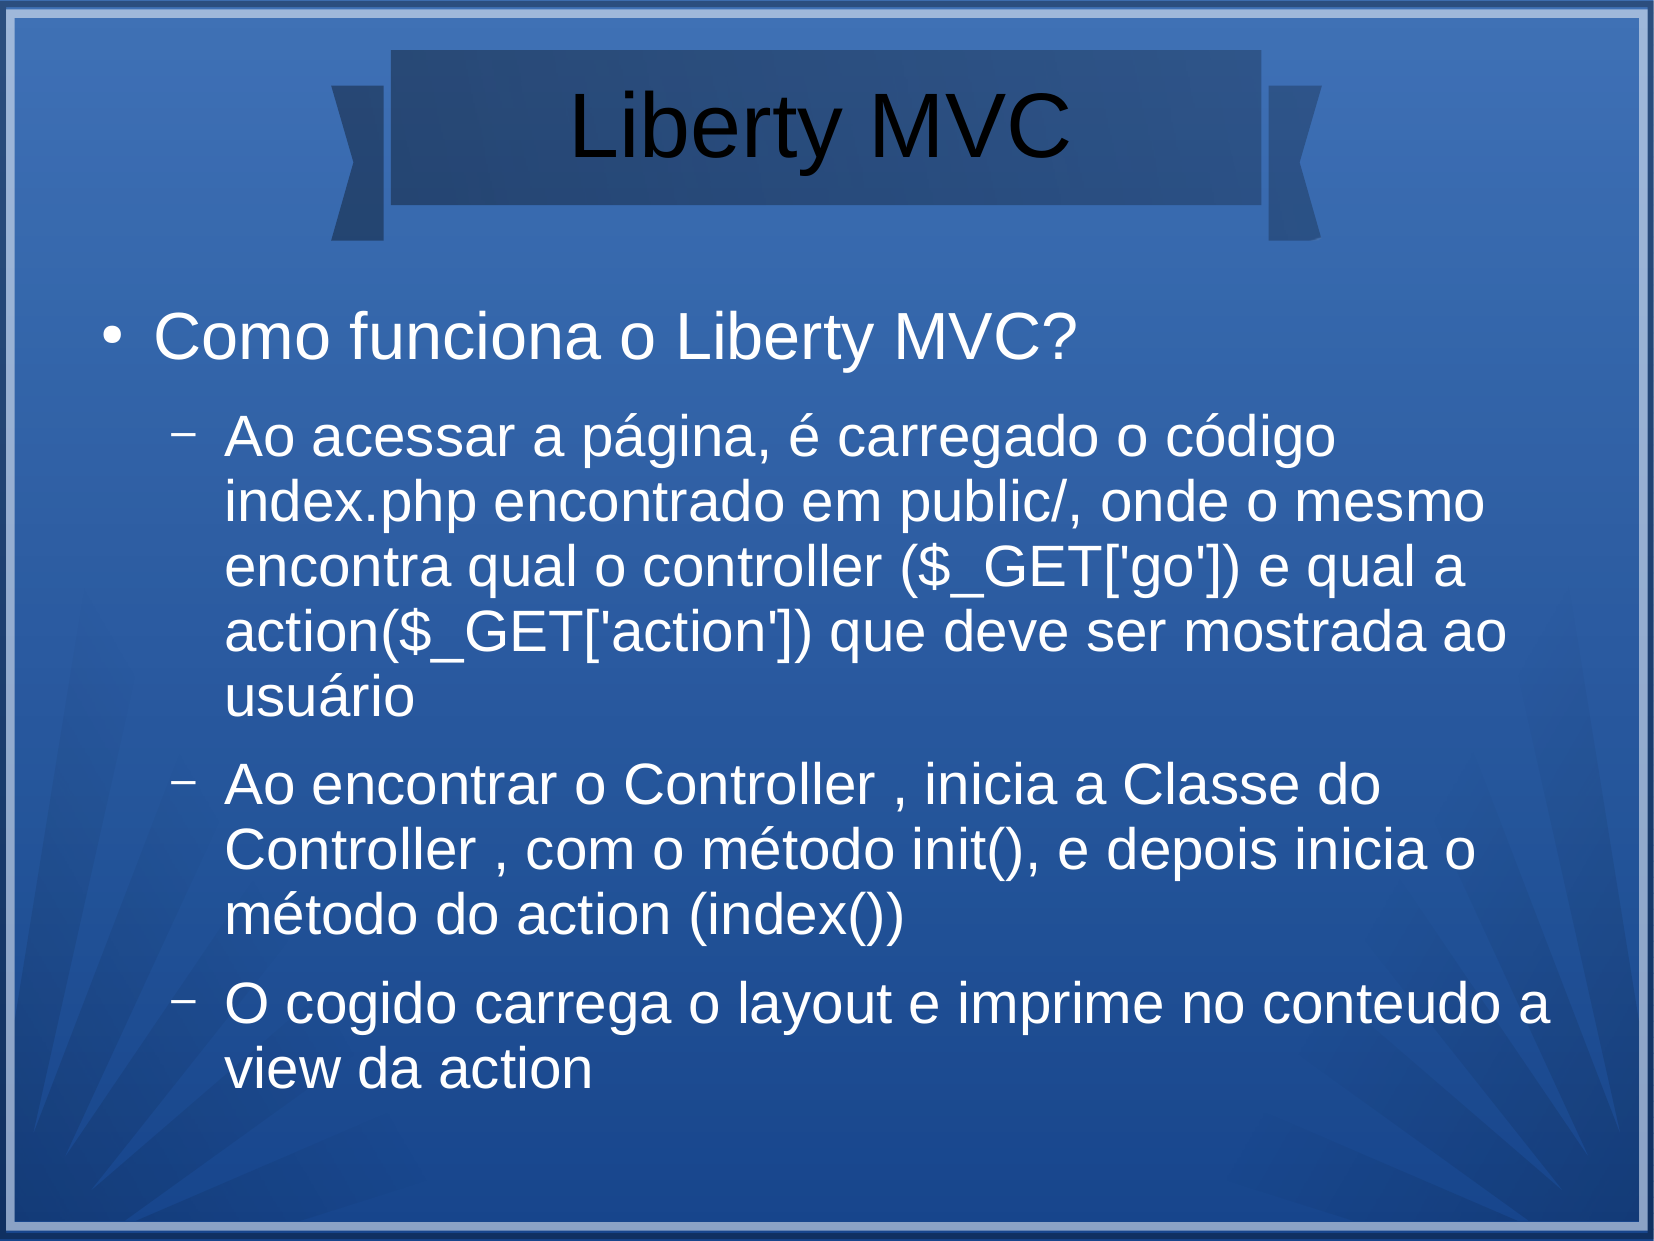

# Liberty MVC
Como funciona o Liberty MVC?
Ao acessar a página, é carregado o código index.php encontrado em public/, onde o mesmo encontra qual o controller ($_GET['go']) e qual a action($_GET['action']) que deve ser mostrada ao usuário
Ao encontrar o Controller , inicia a Classe do Controller , com o método init(), e depois inicia o método do action (index())
O cogido carrega o layout e imprime no conteudo a view da action